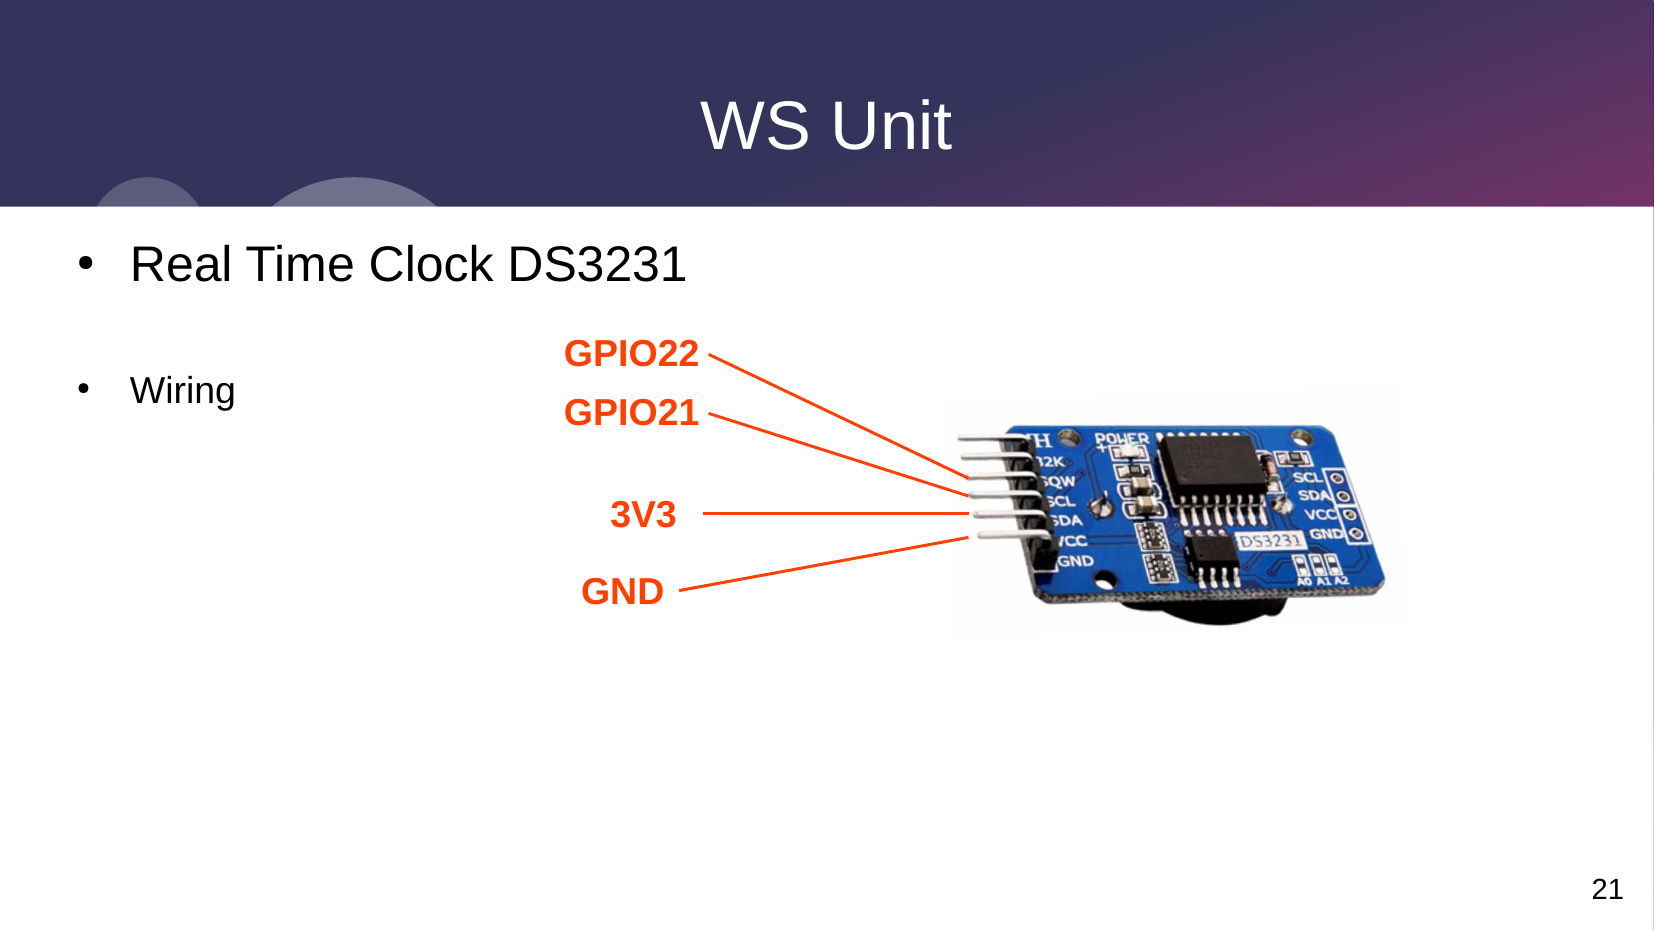

# WS Unit
Real Time Clock DS3231
Wiring
GPIO22
GPIO21
3V3
GND